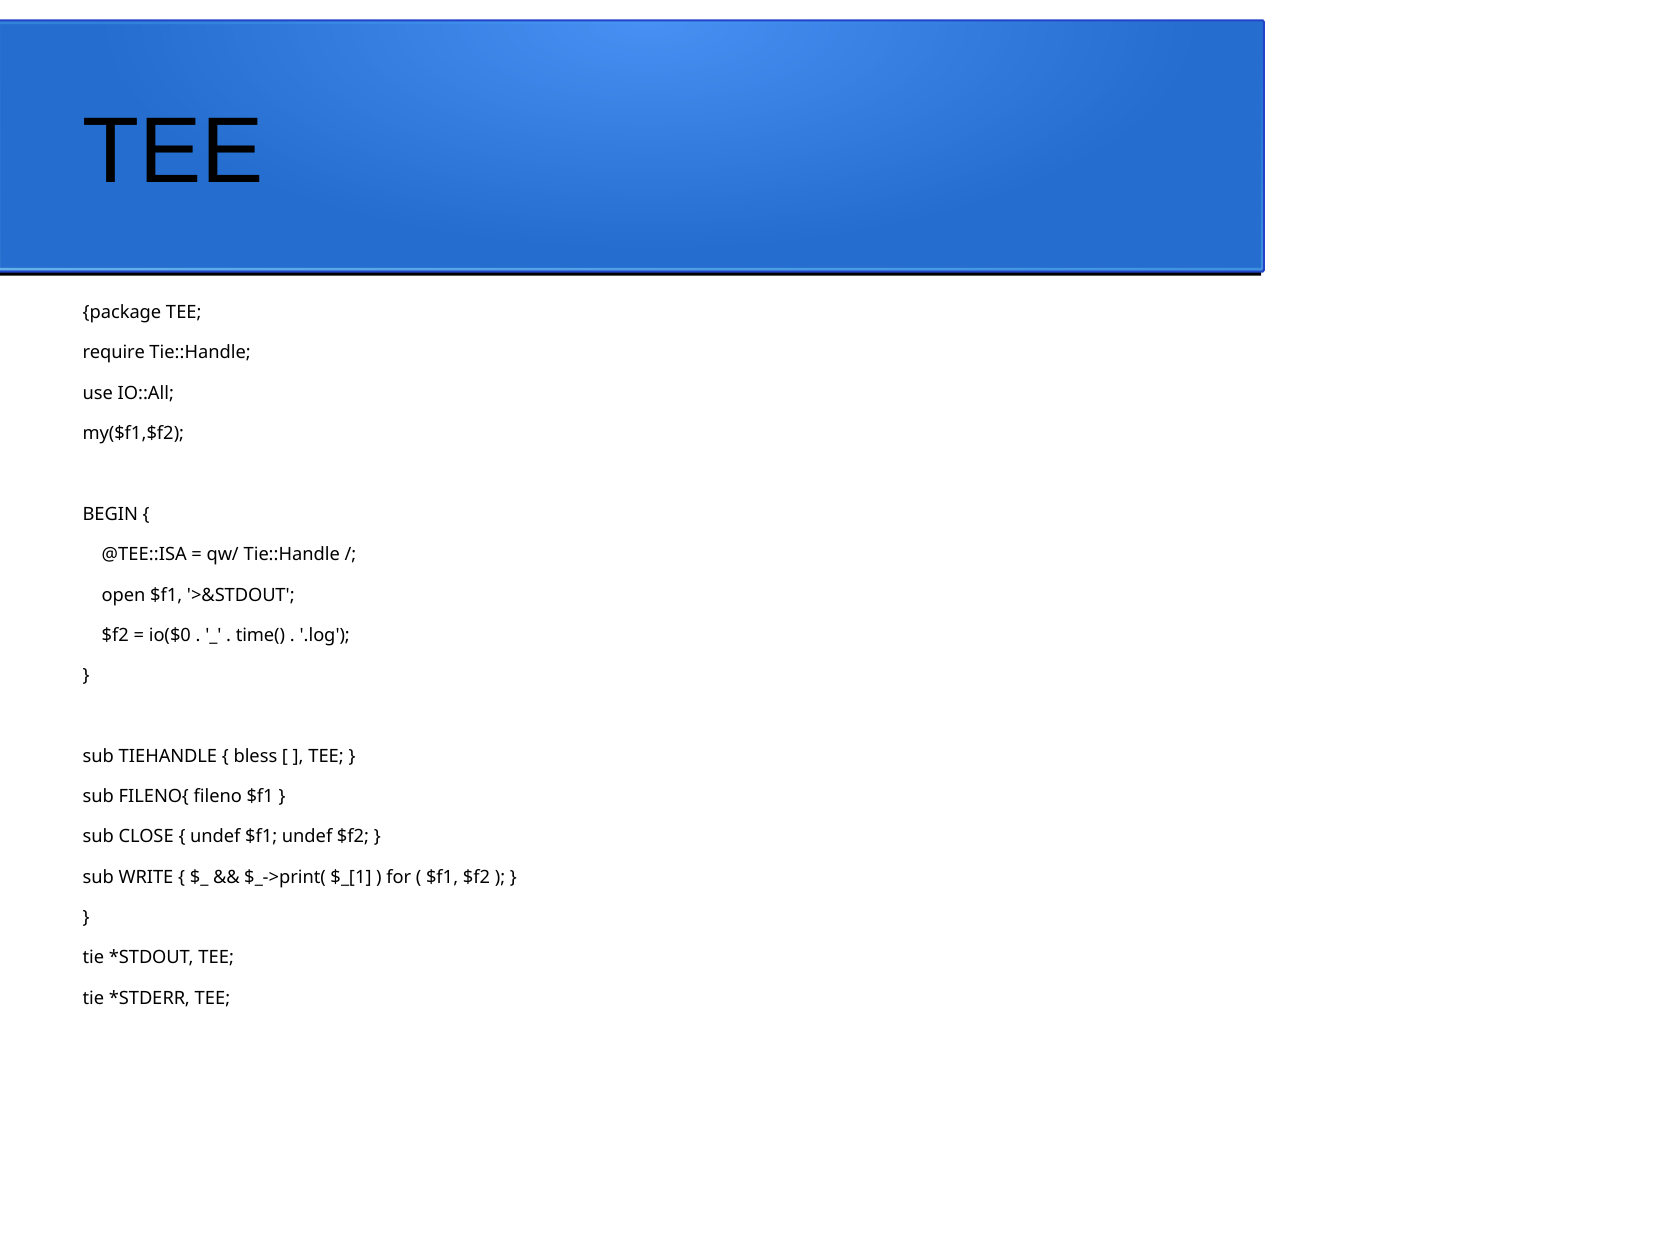

# TEE
{package TEE;
require Tie::Handle;
use IO::All;
my($f1,$f2);
BEGIN {
 @TEE::ISA = qw/ Tie::Handle /;
 open $f1, '>&STDOUT';
 $f2 = io($0 . '_' . time() . '.log');
}
sub TIEHANDLE { bless [ ], TEE; }
sub FILENO{ fileno $f1 }
sub CLOSE { undef $f1; undef $f2; }
sub WRITE { $_ && $_->print( $_[1] ) for ( $f1, $f2 ); }
}
tie *STDOUT, TEE;
tie *STDERR, TEE;